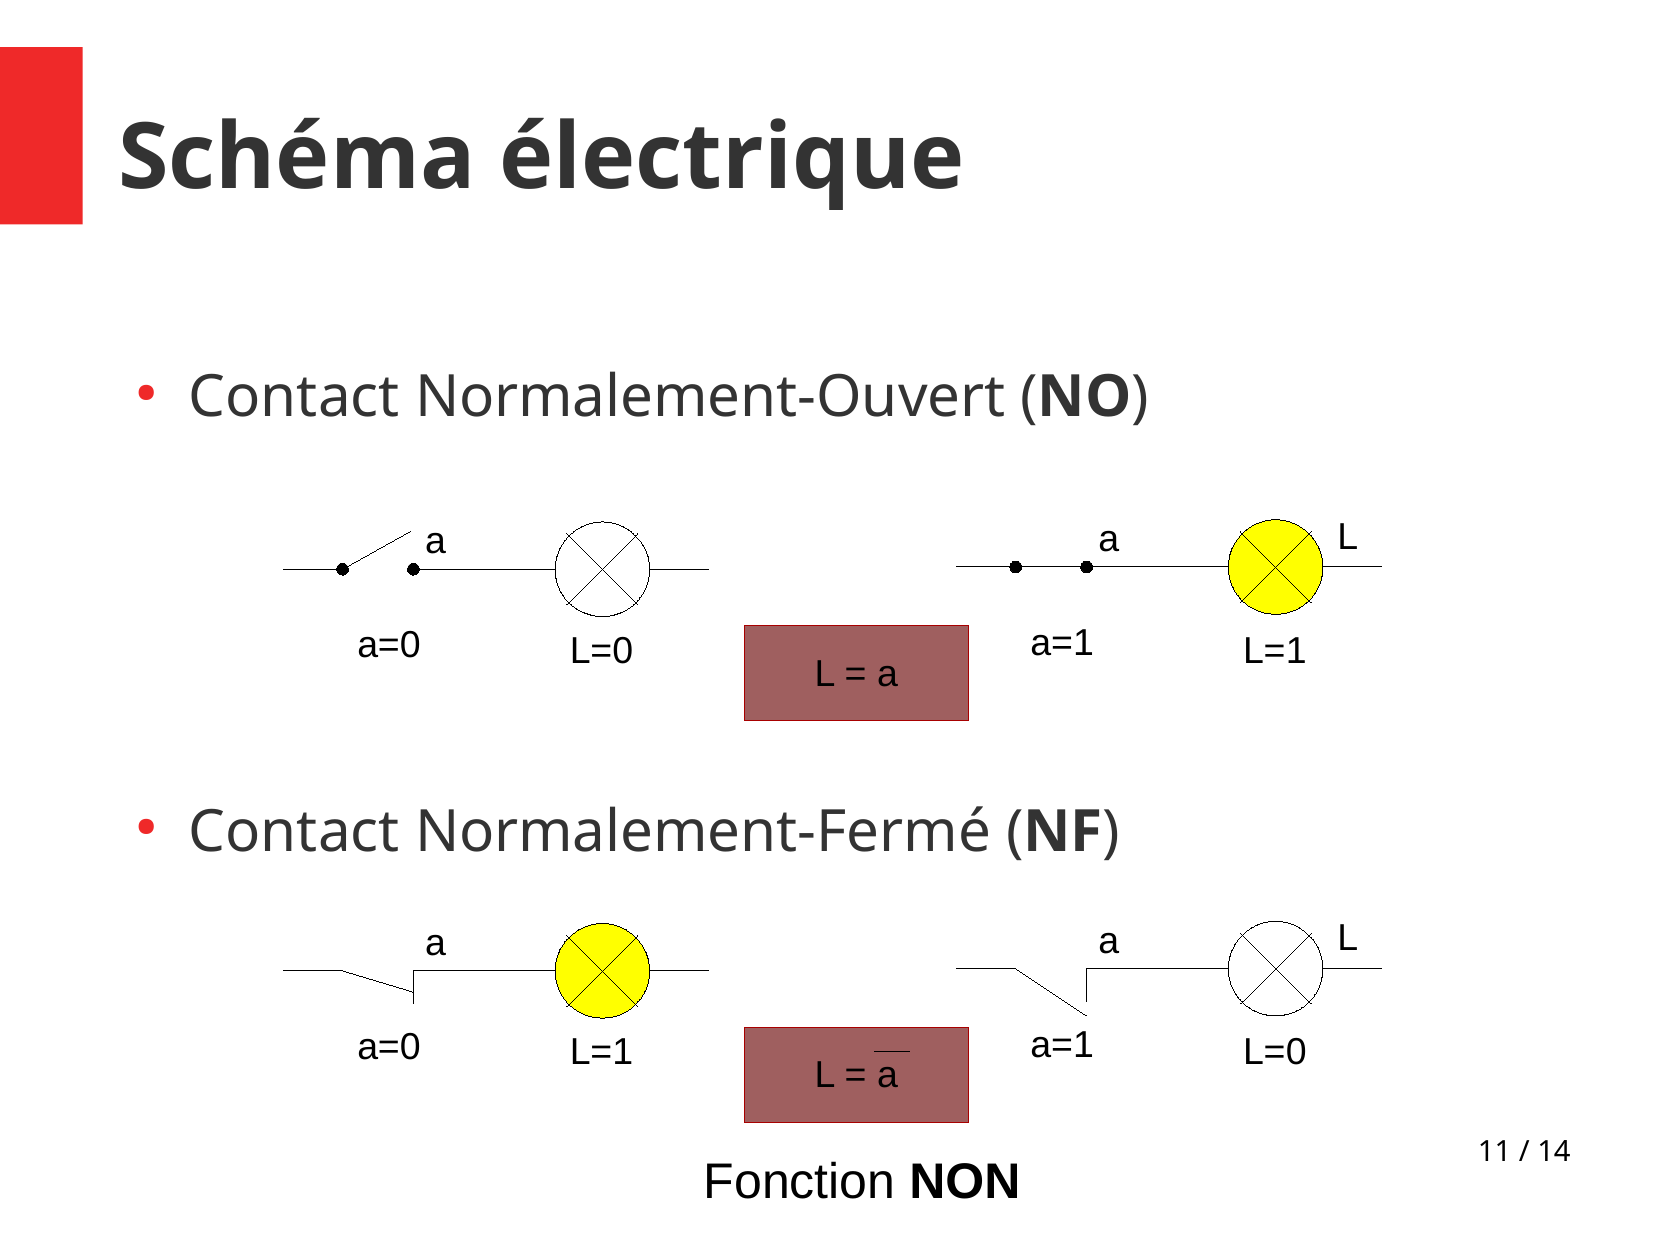

# Schéma électrique
Contact Normalement-Ouvert (NO)
Contact Normalement-Fermé (NF)
L
a
a
a=1
a=0
L=0
L=1
L = a
L
a
a
a=1
a=0
L=1
L=0
L = a
11
Fonction NON